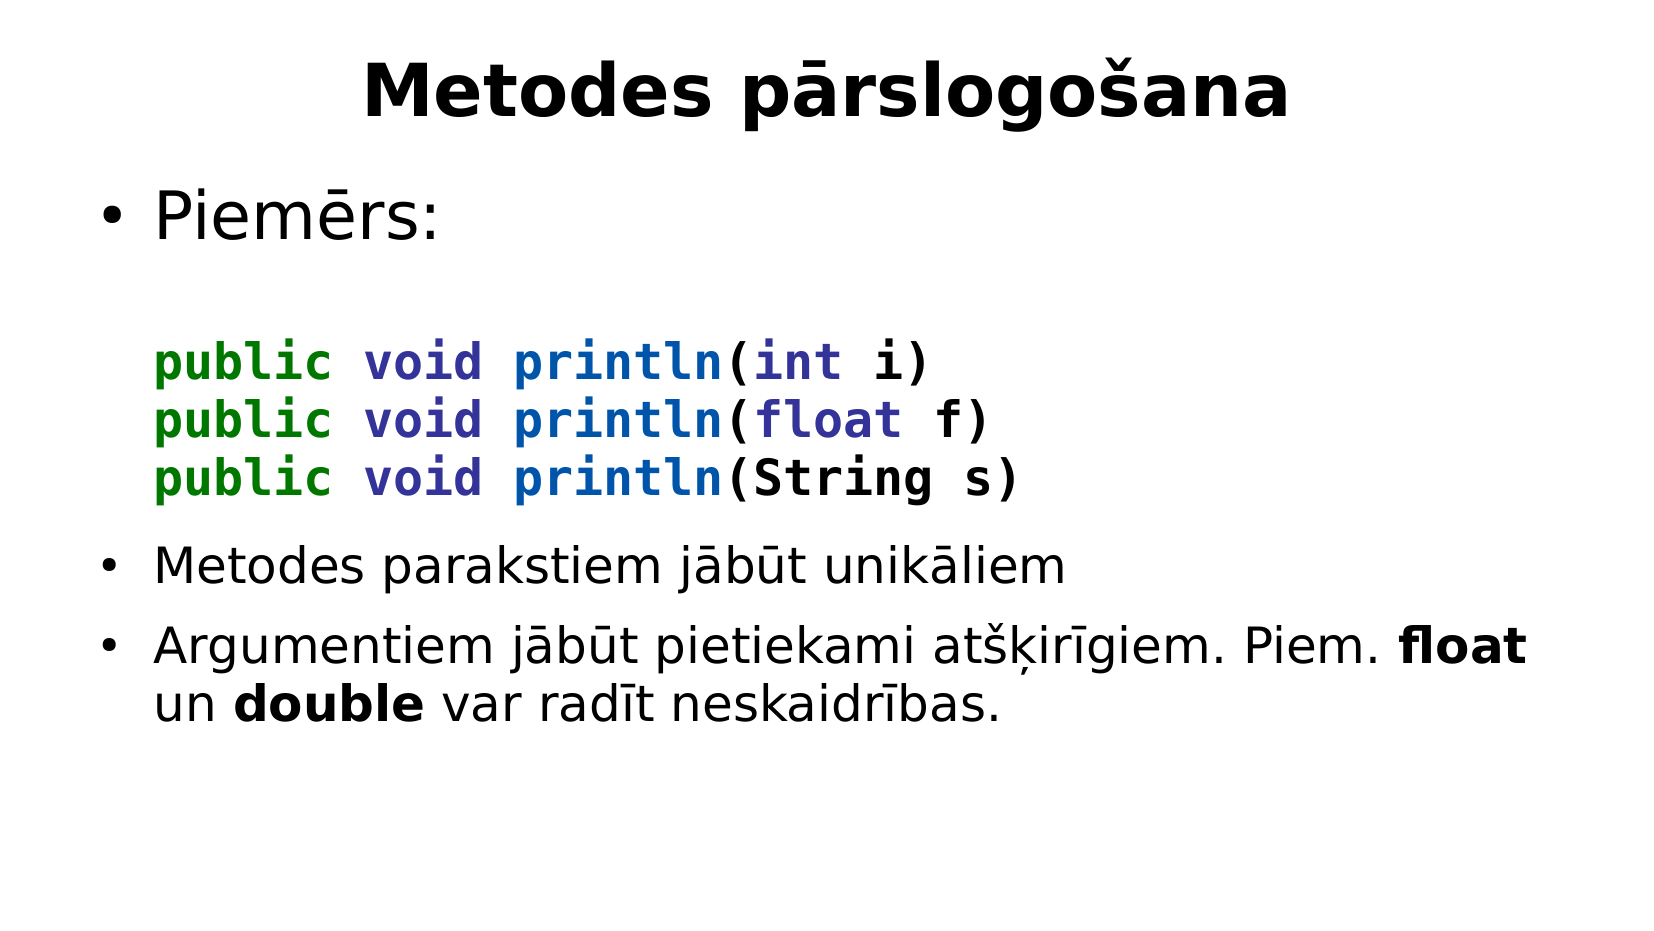

# Metodes pārslogošana
Piemērs:
public void println(int i)
public void println(float f)
public void println(String s)
Metodes parakstiem jābūt unikāliem
Argumentiem jābūt pietiekami atšķirīgiem. Piem. float un double var radīt neskaidrības.